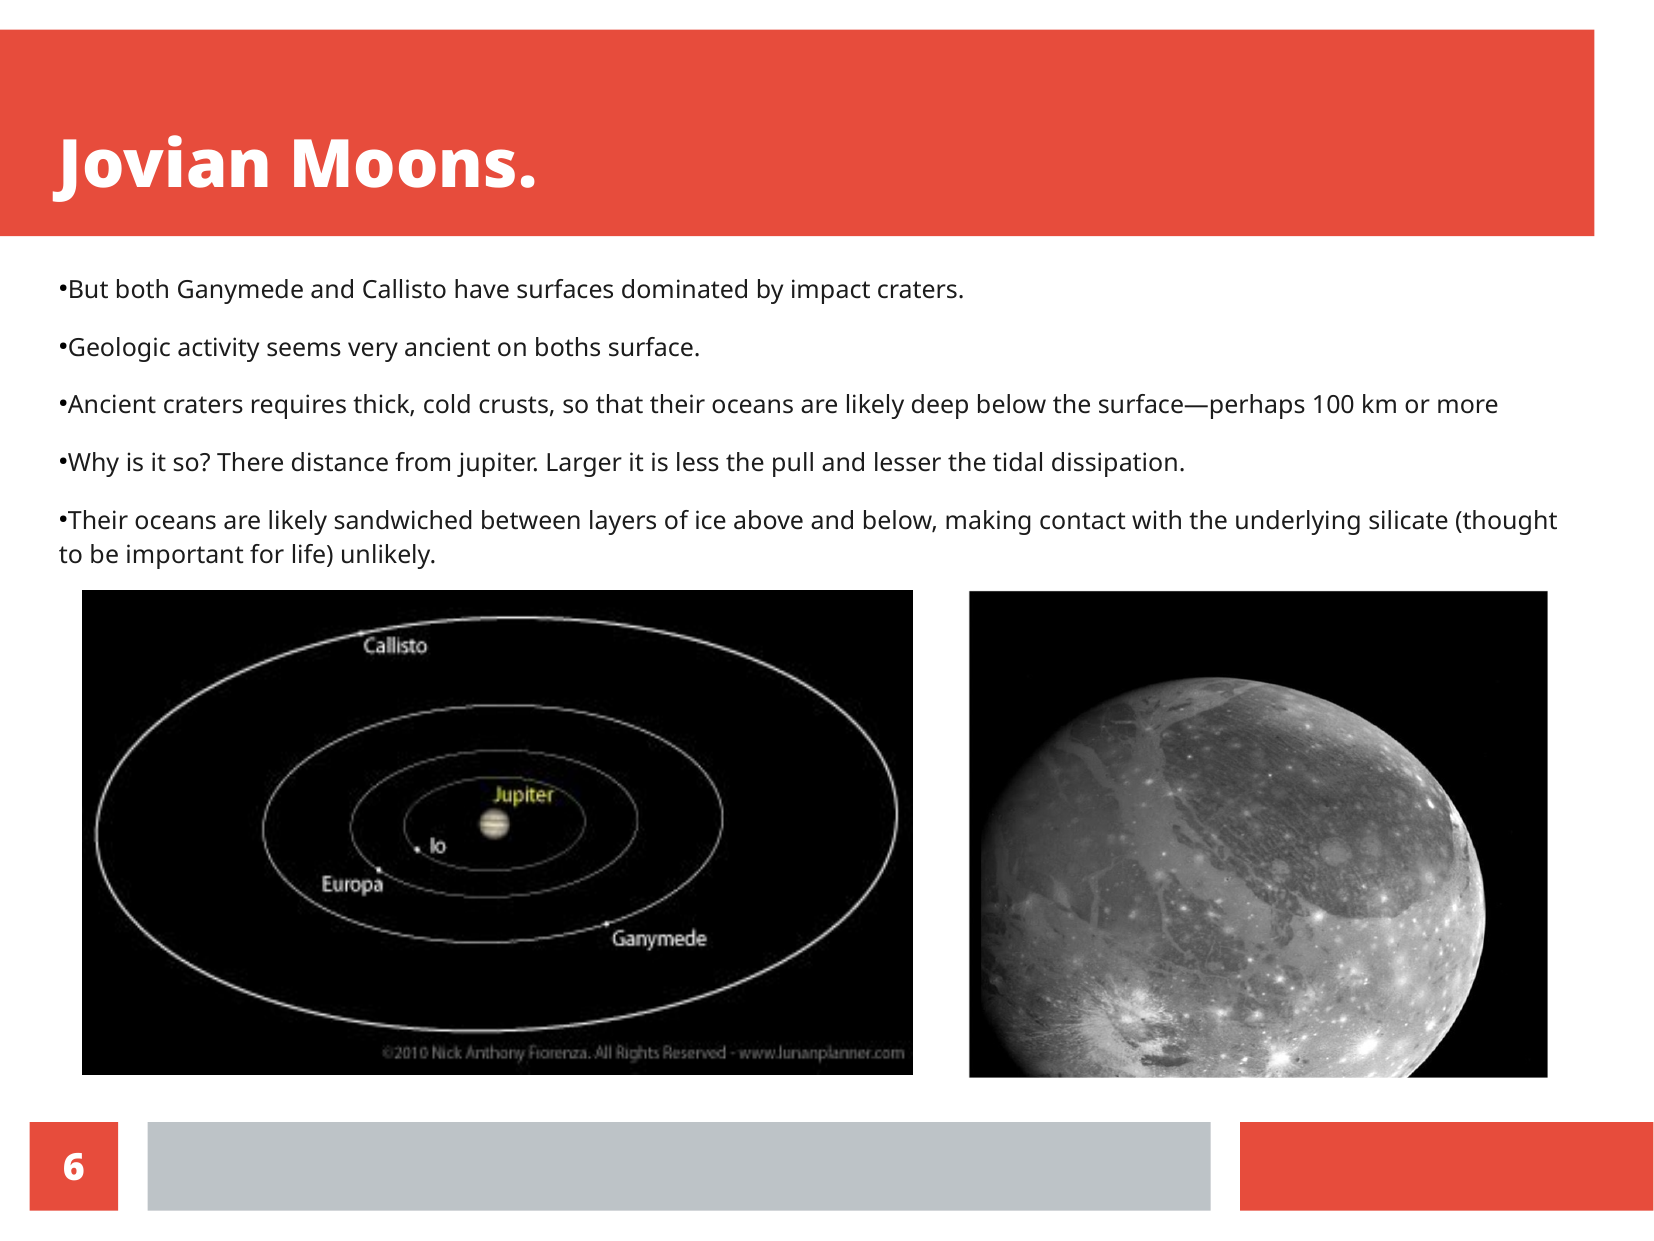

# Jovian Moons.
But both Ganymede and Callisto have surfaces dominated by impact craters.
Geologic activity seems very ancient on boths surface.
Ancient craters requires thick, cold crusts, so that their oceans are likely deep below the surface—perhaps 100 km or more
Why is it so? There distance from jupiter. Larger it is less the pull and lesser the tidal dissipation.
Their oceans are likely sandwiched between layers of ice above and below, making contact with the underlying silicate (thought to be important for life) unlikely.
6